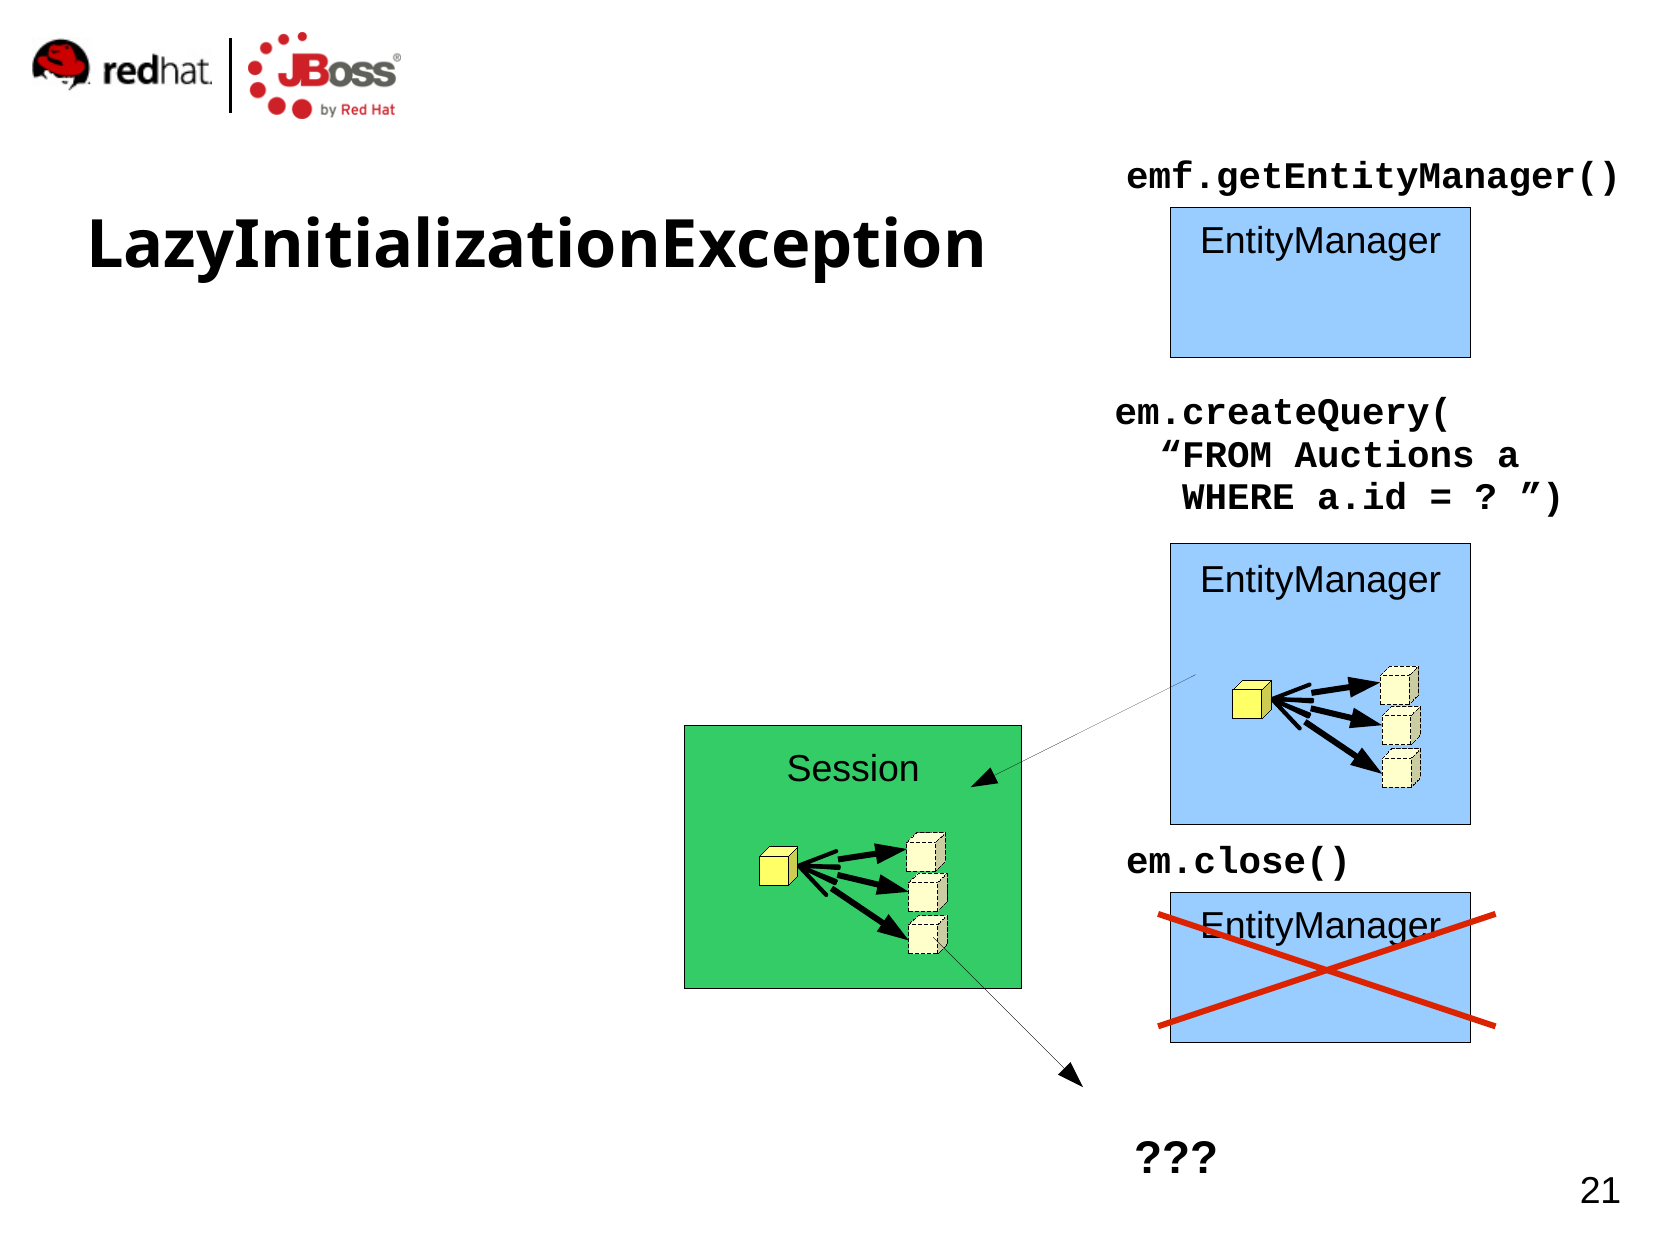

# LazyInitializationException
emf.getEntityManager()
EntityManager
em.createQuery(
 “FROM Auctions a
 WHERE a.id = ? ”)
EntityManager
Session
em.close()
EntityManager
???